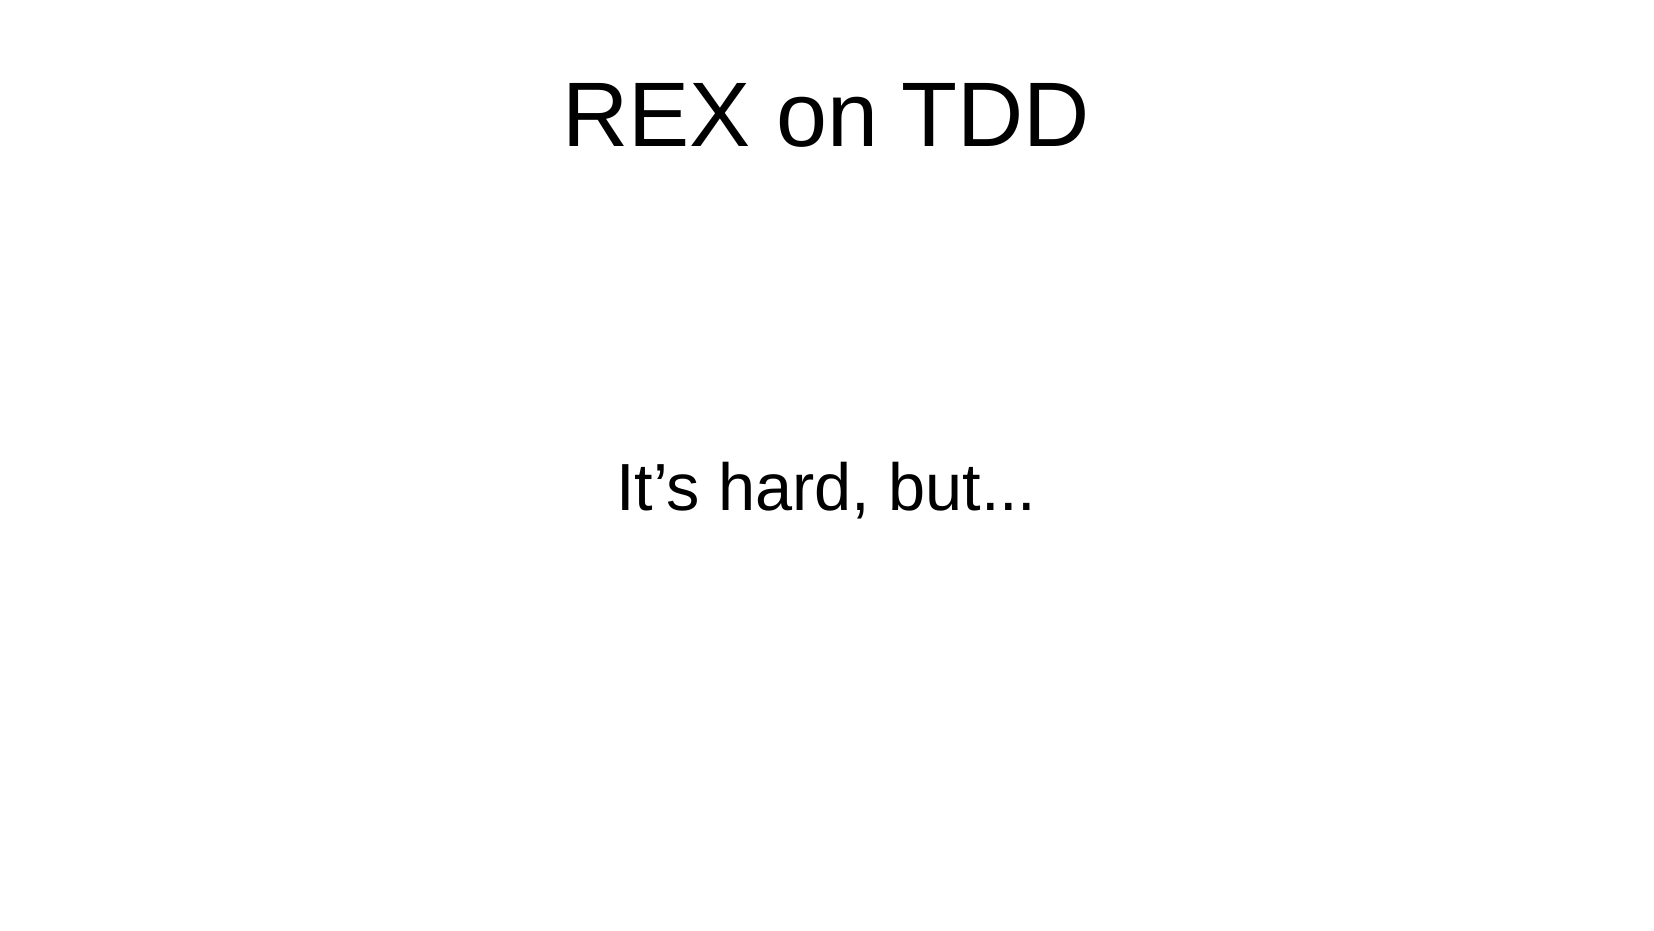

# REX on TDD
It’s hard, but...